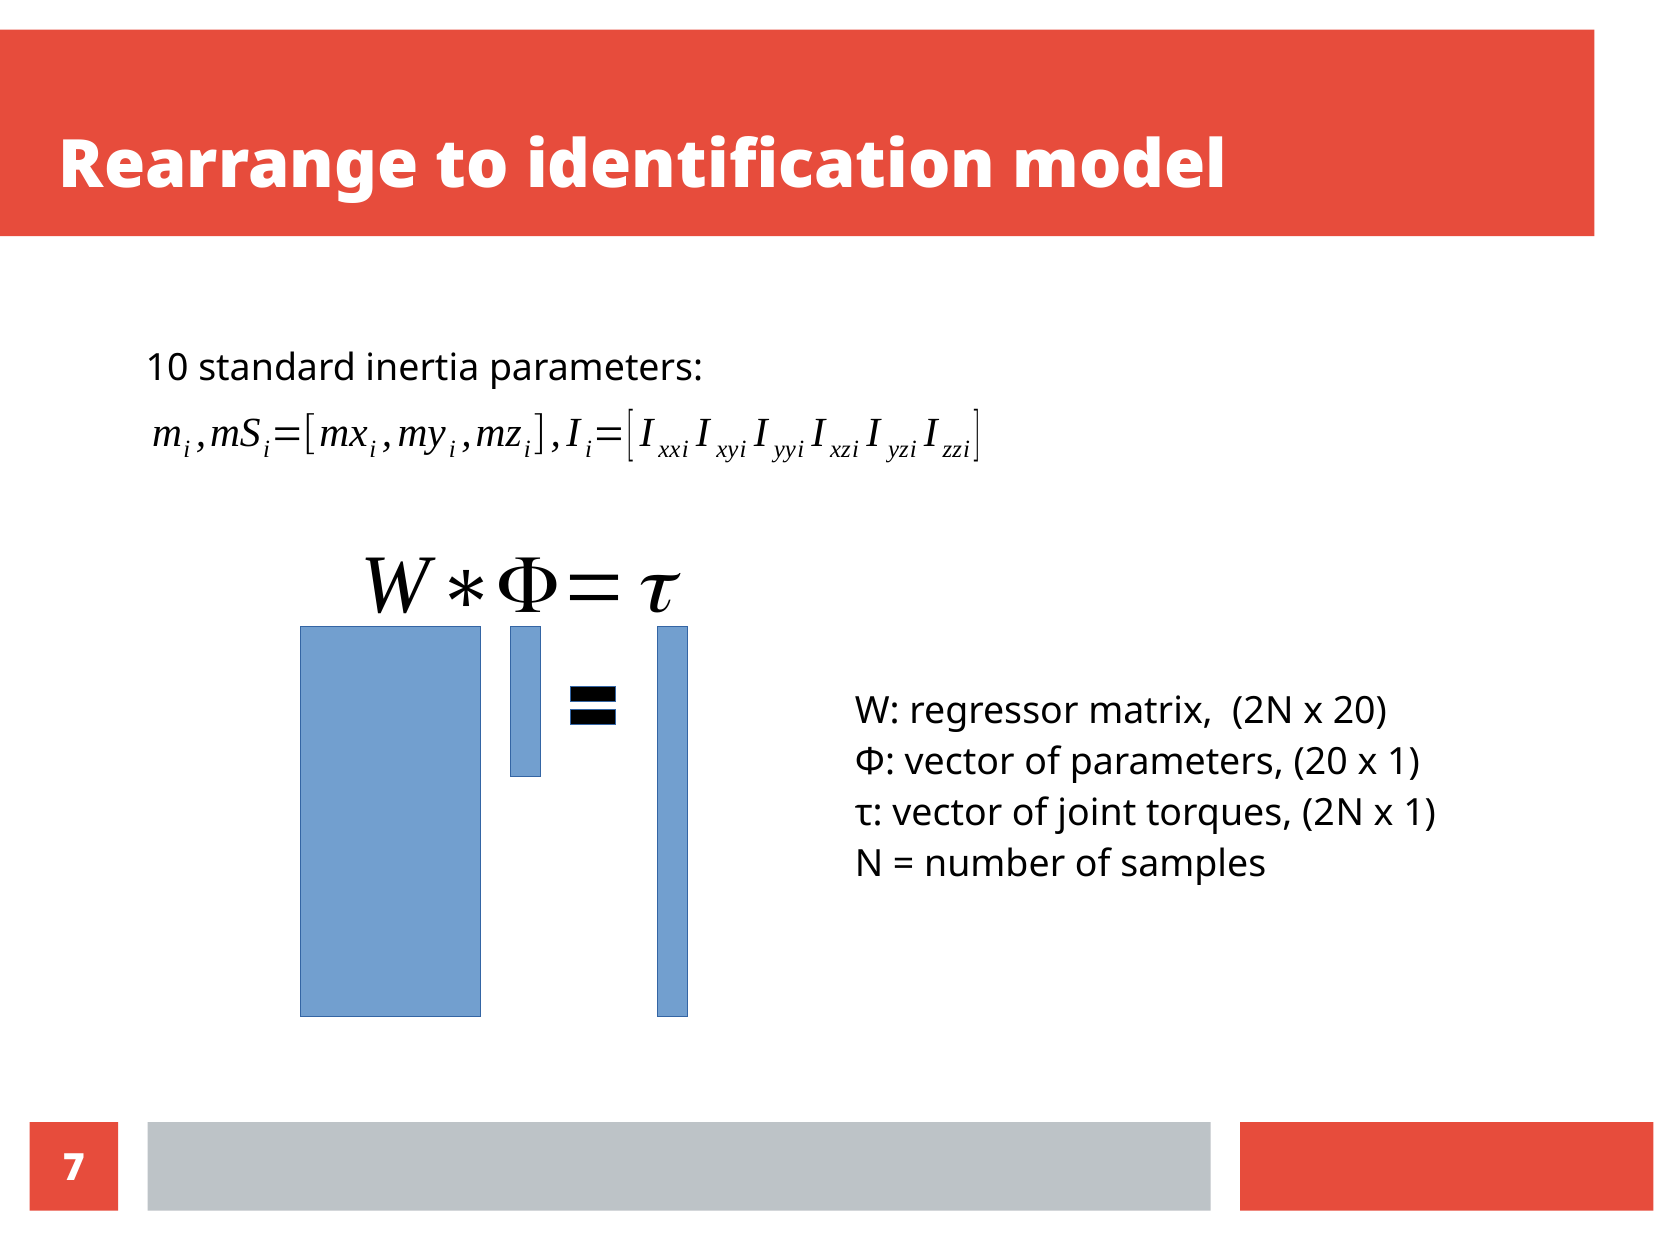

# Rearrange to identification model
10 standard inertia parameters:
W: regressor matrix, (2N x 20)
Φ: vector of parameters, (20 x 1)
τ: vector of joint torques, (2N x 1)
N = number of samples
7